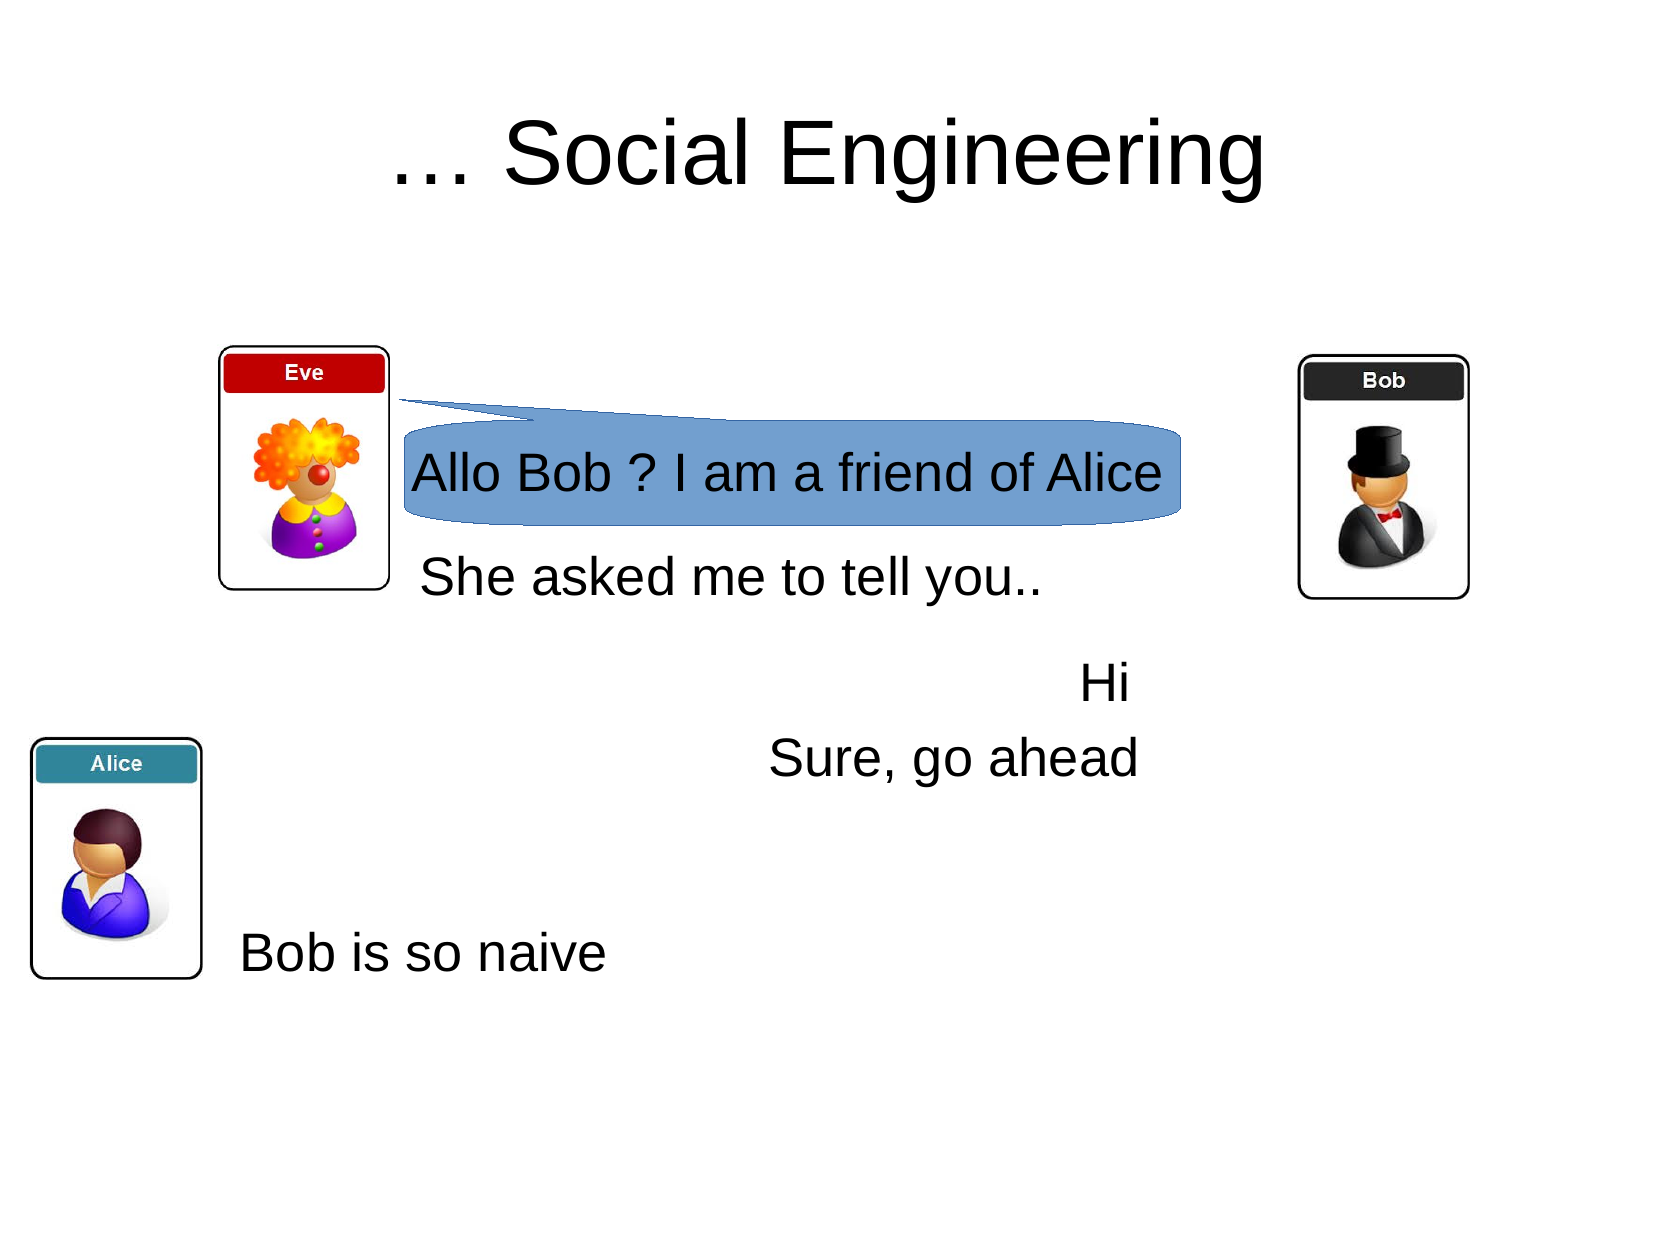

# … Social Engineering
Allo Bob ? I am a friend of Alice
She asked me to tell you..
Hi
Sure, go ahead
Bob is so naive